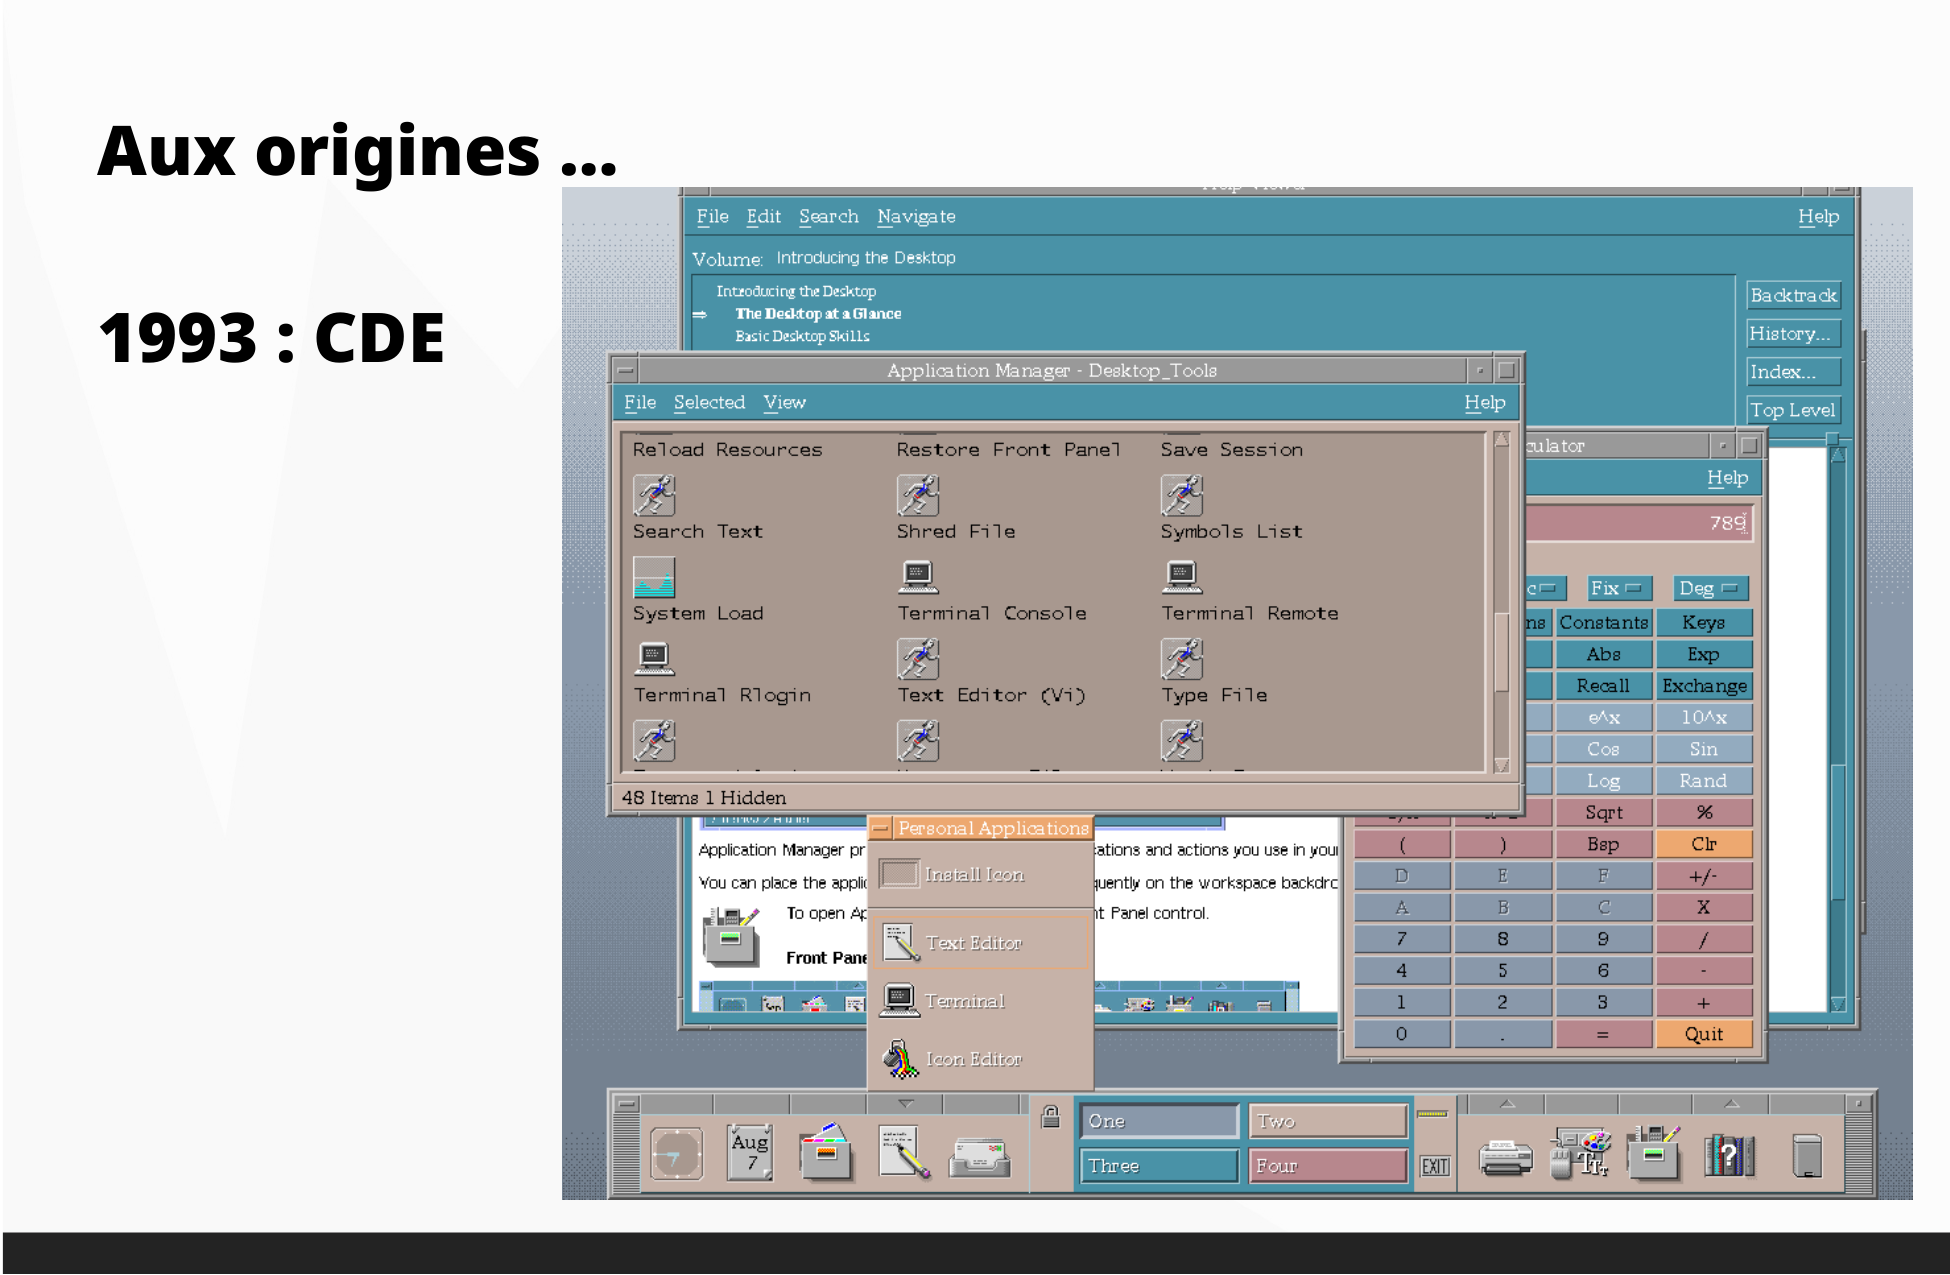

# Aux origines … 1993 : CDE